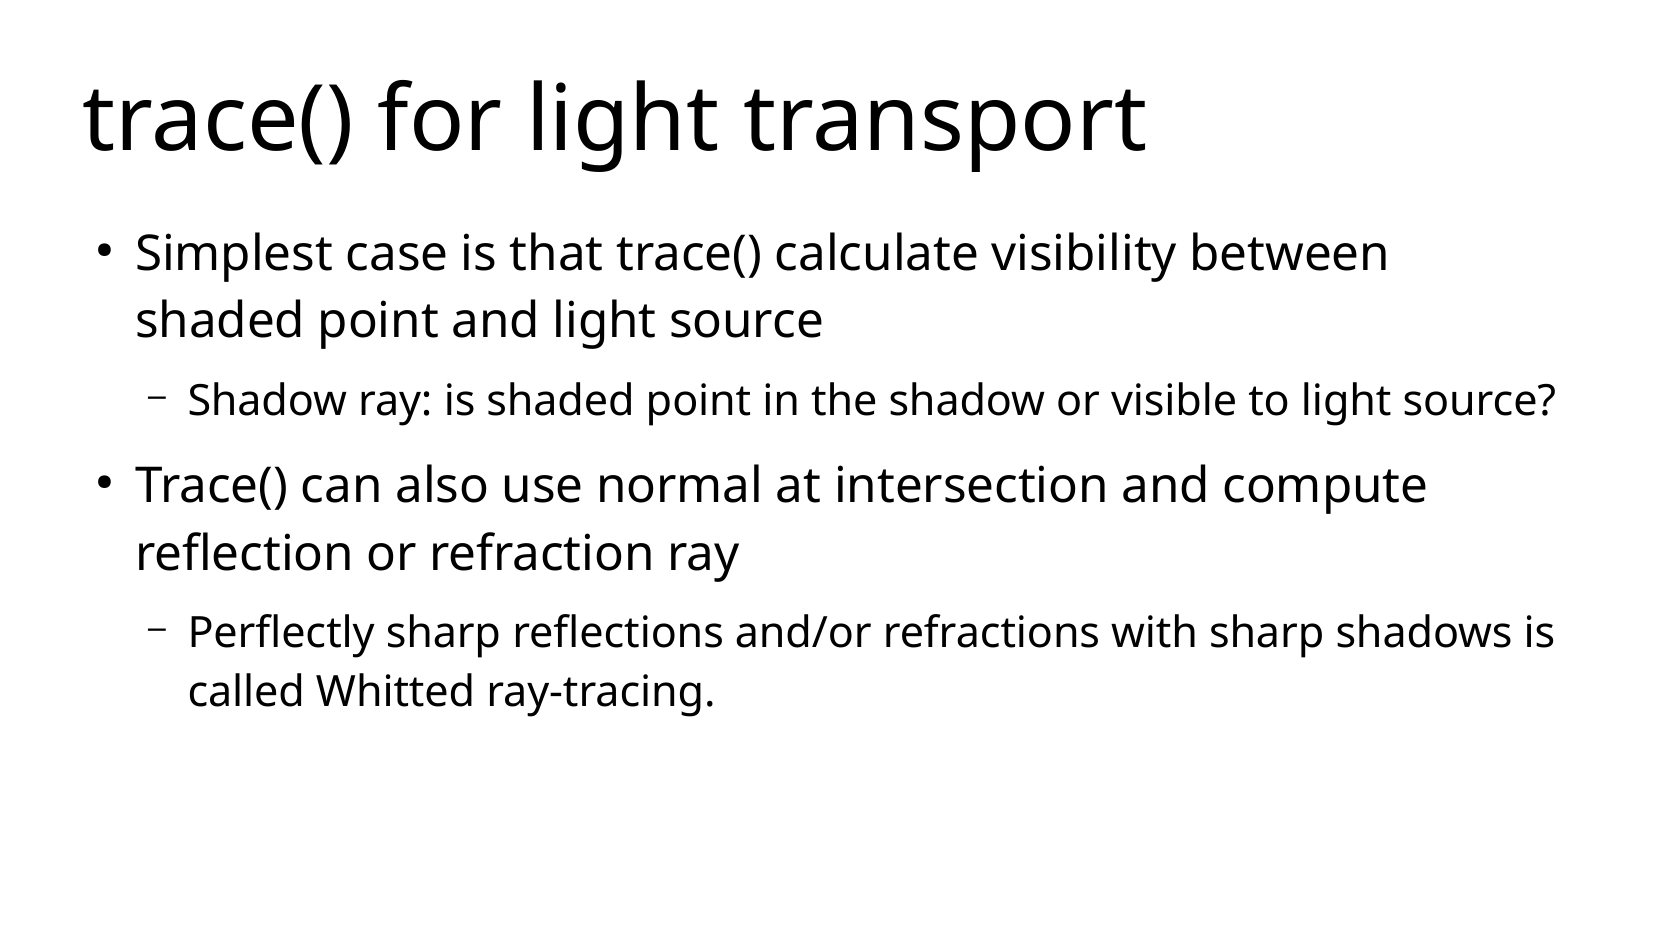

# trace() for light transport
Simplest case is that trace() calculate visibility between shaded point and light source
Shadow ray: is shaded point in the shadow or visible to light source?
Trace() can also use normal at intersection and compute reflection or refraction ray
Perflectly sharp reflections and/or refractions with sharp shadows is called Whitted ray-tracing.